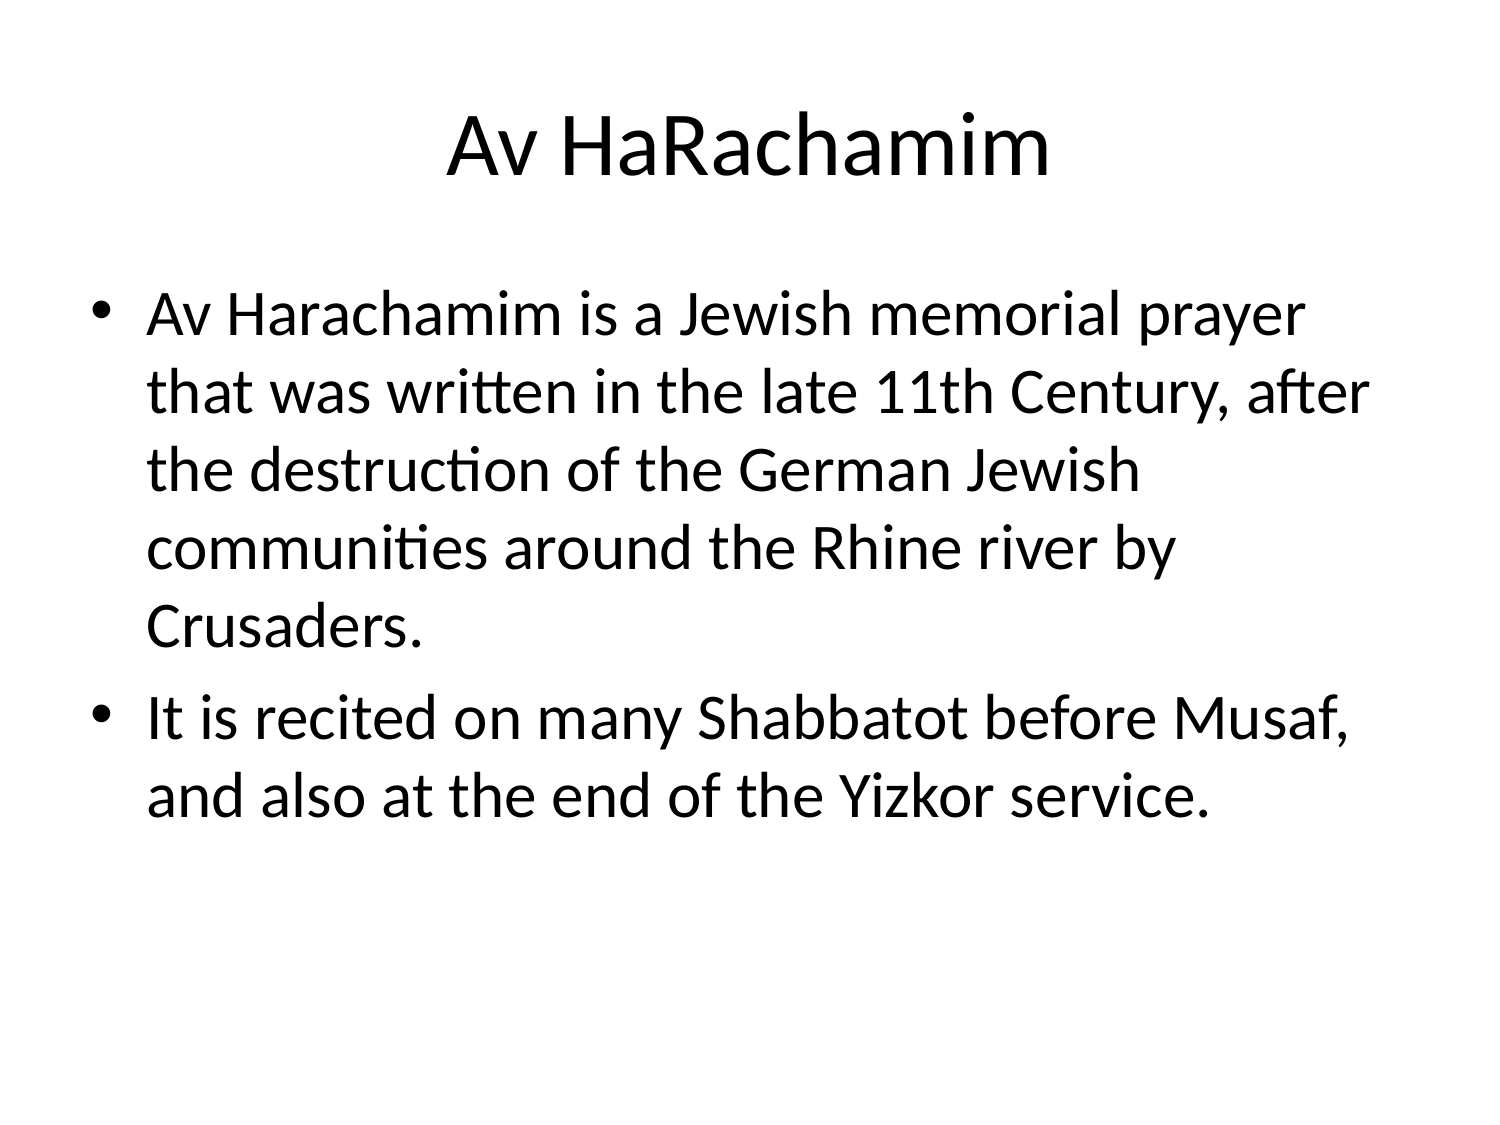

# Av HaRachamim
Av Harachamim is a Jewish memorial prayer that was written in the late 11th Century, after the destruction of the German Jewish communities around the Rhine river by Crusaders.
It is recited on many Shabbatot before Musaf, and also at the end of the Yizkor service.